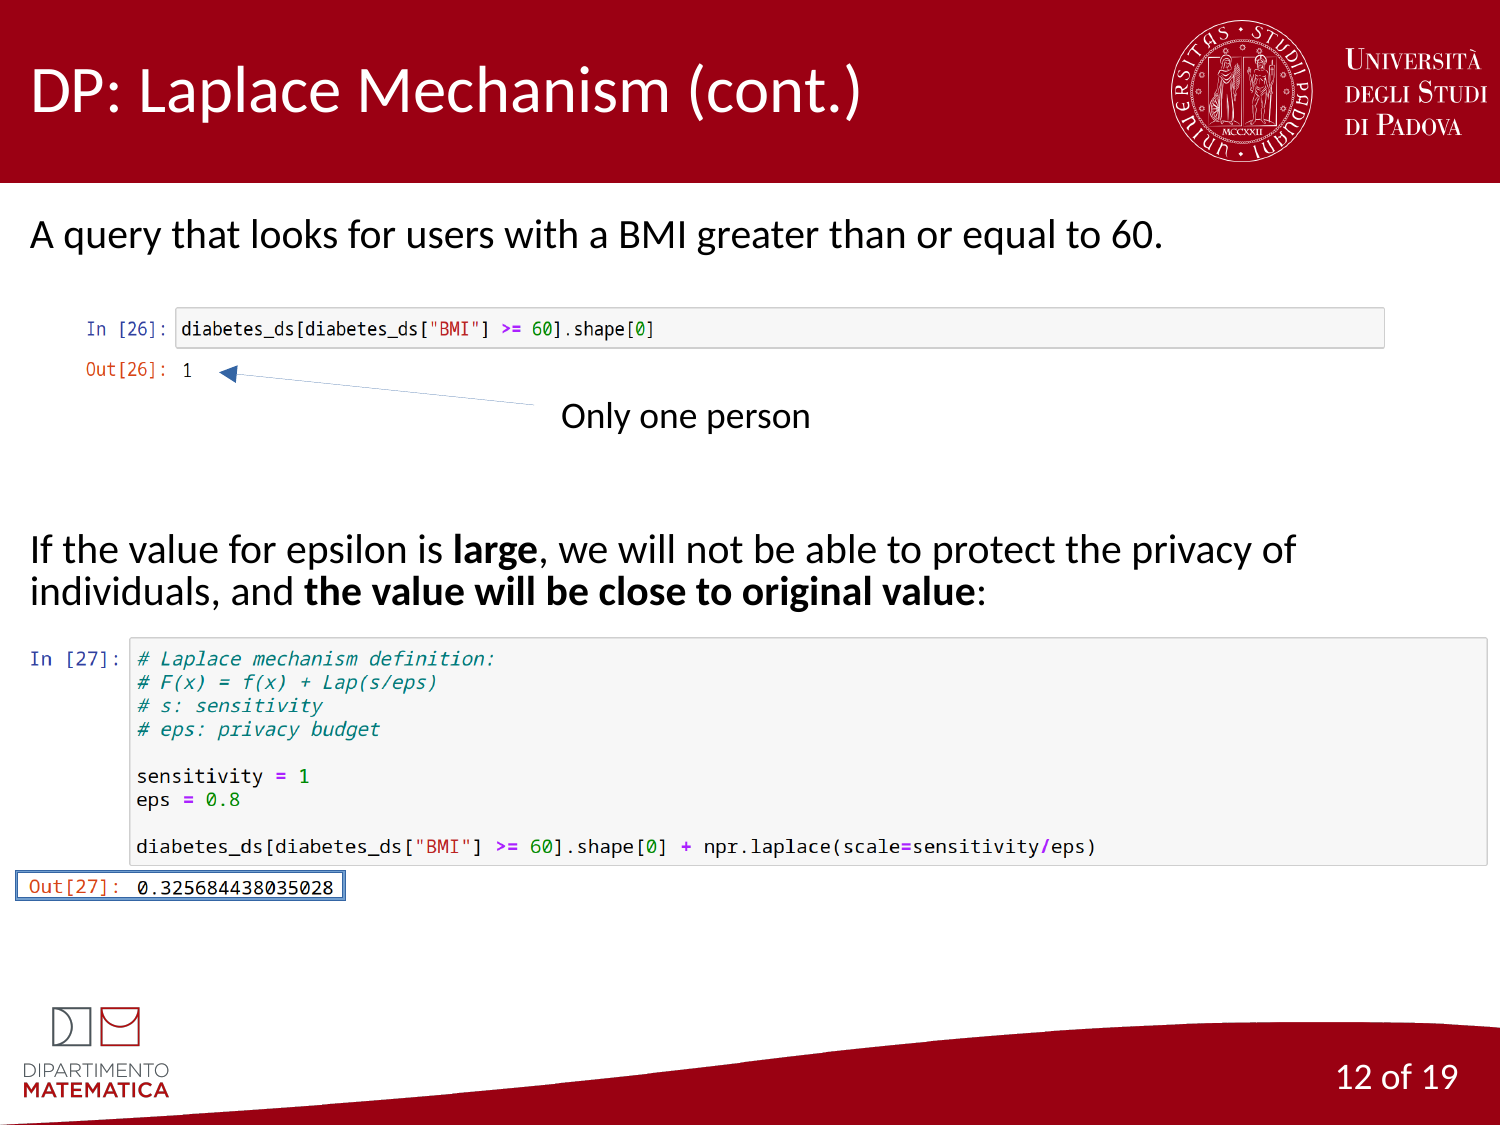

# DP: Laplace Mechanism (cont.)
A query that looks for users with a BMI greater than or equal to 60.
Only one person
If the value for epsilon is large, we will not be able to protect the privacy of individuals, and the value will be close to original value:
 of 19